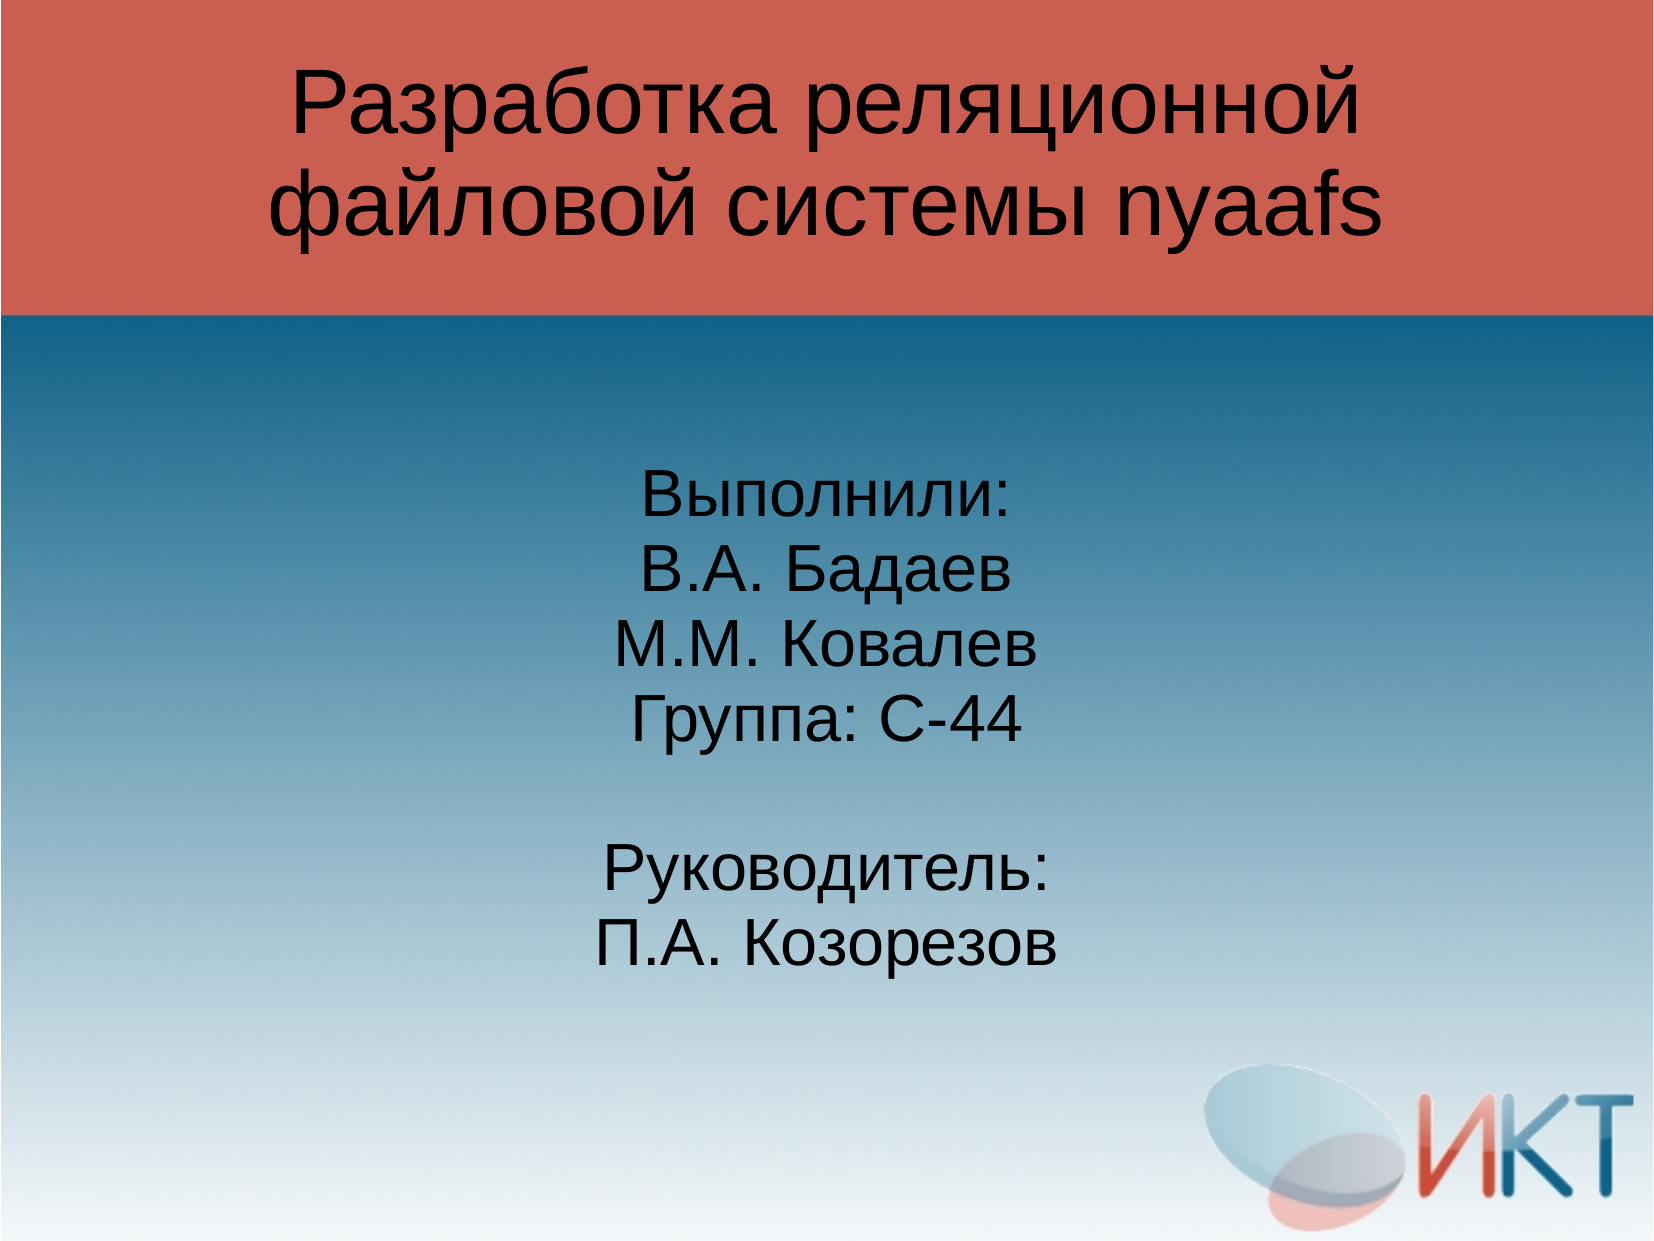

# Разработка реляционной файловой системы nyaafs
Выполнили:
В.А. Бадаев
М.М. Ковалев
Группа: С-44
Руководитель:
П.А. Козорезов